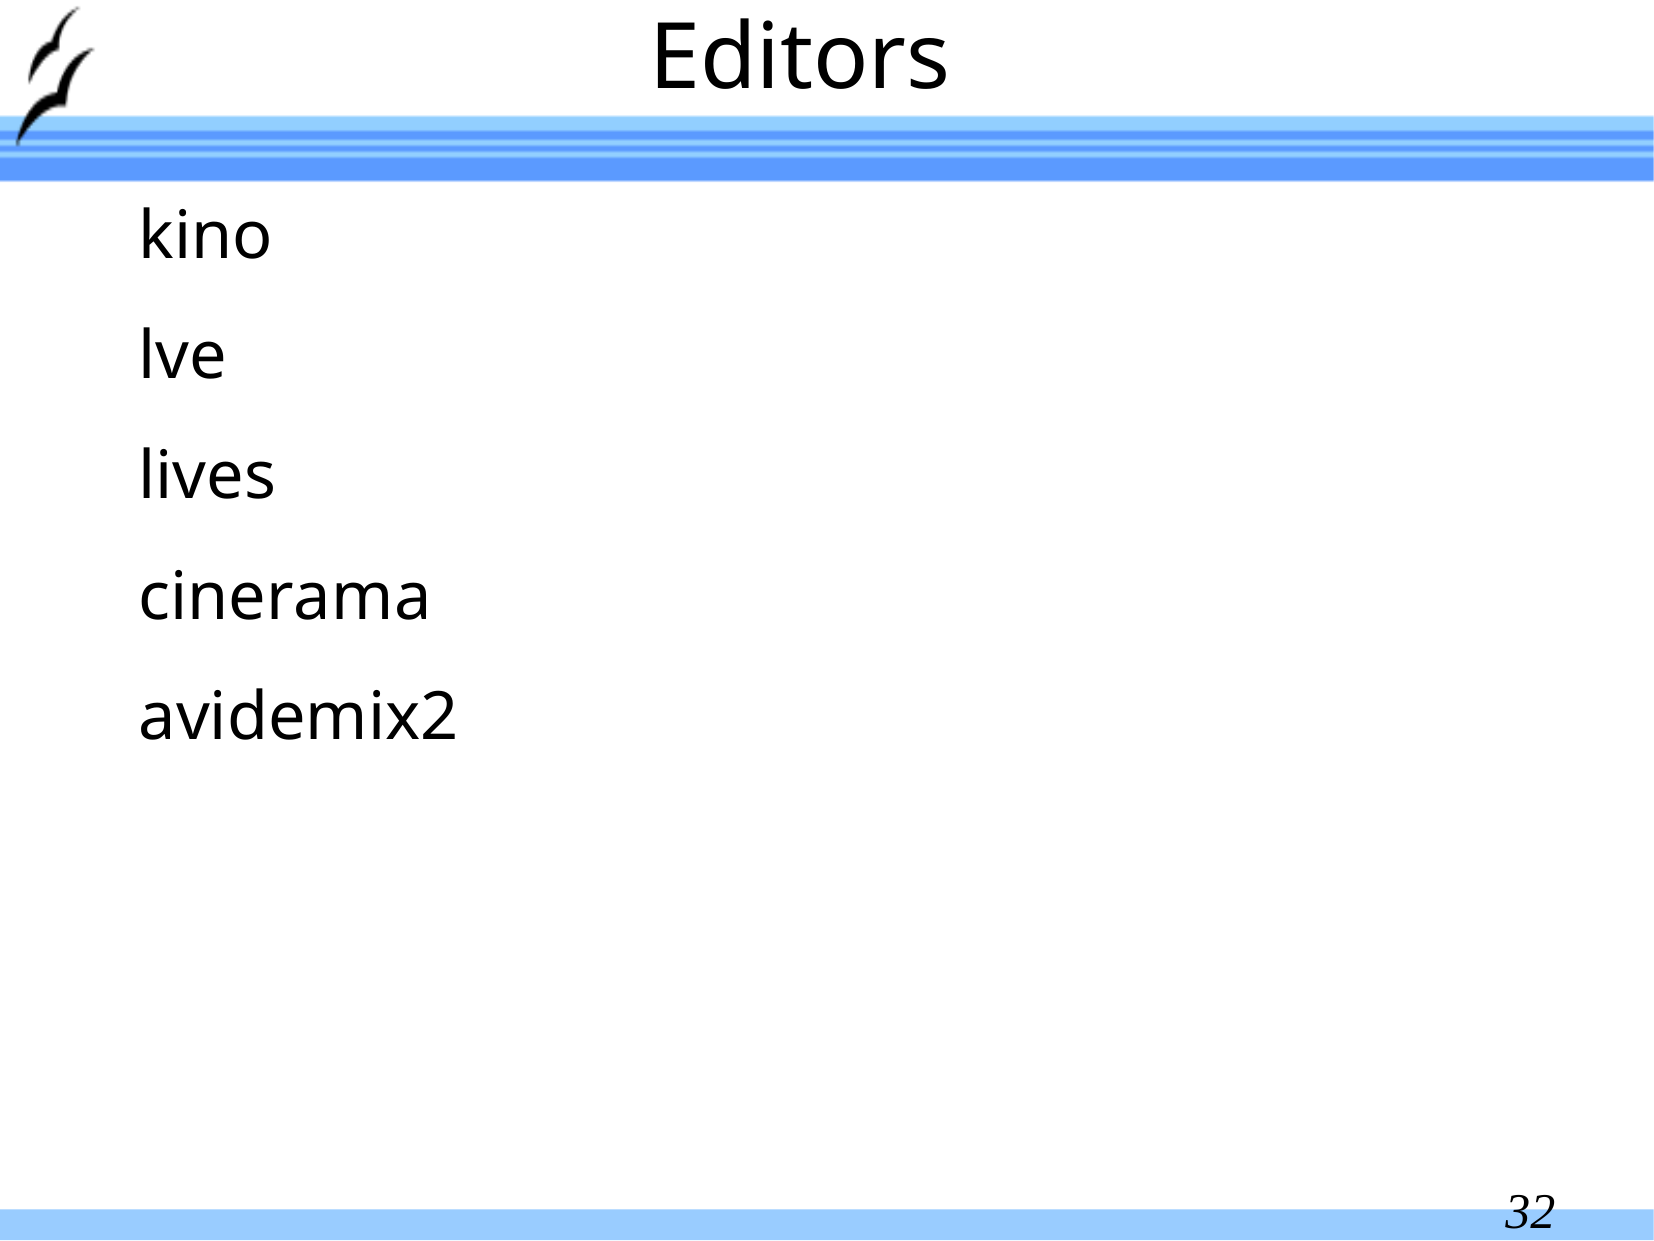

# Editors
kino
lve
lives
cinerama
avidemix2